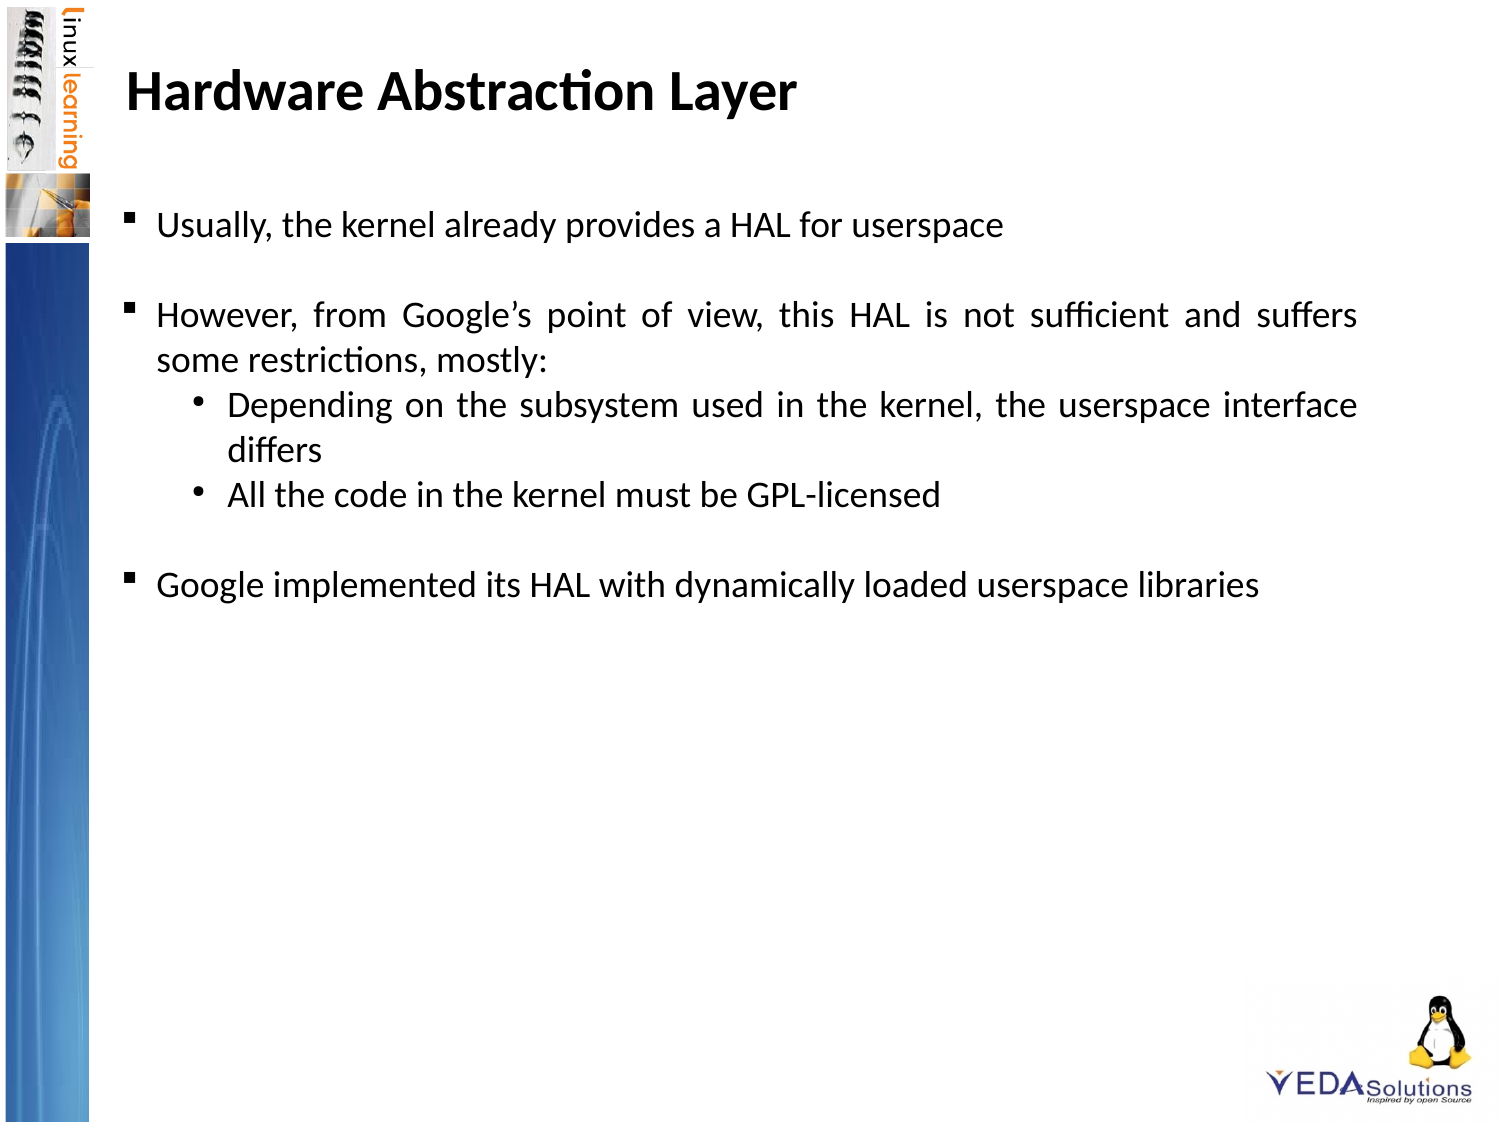

Hardware Abstraction Layer
Usually, the kernel already provides a HAL for userspace
However, from Google’s point of view, this HAL is not sufficient and suffers some restrictions, mostly:
Depending on the subsystem used in the kernel, the userspace interface differs
All the code in the kernel must be GPL-licensed
Google implemented its HAL with dynamically loaded userspace libraries